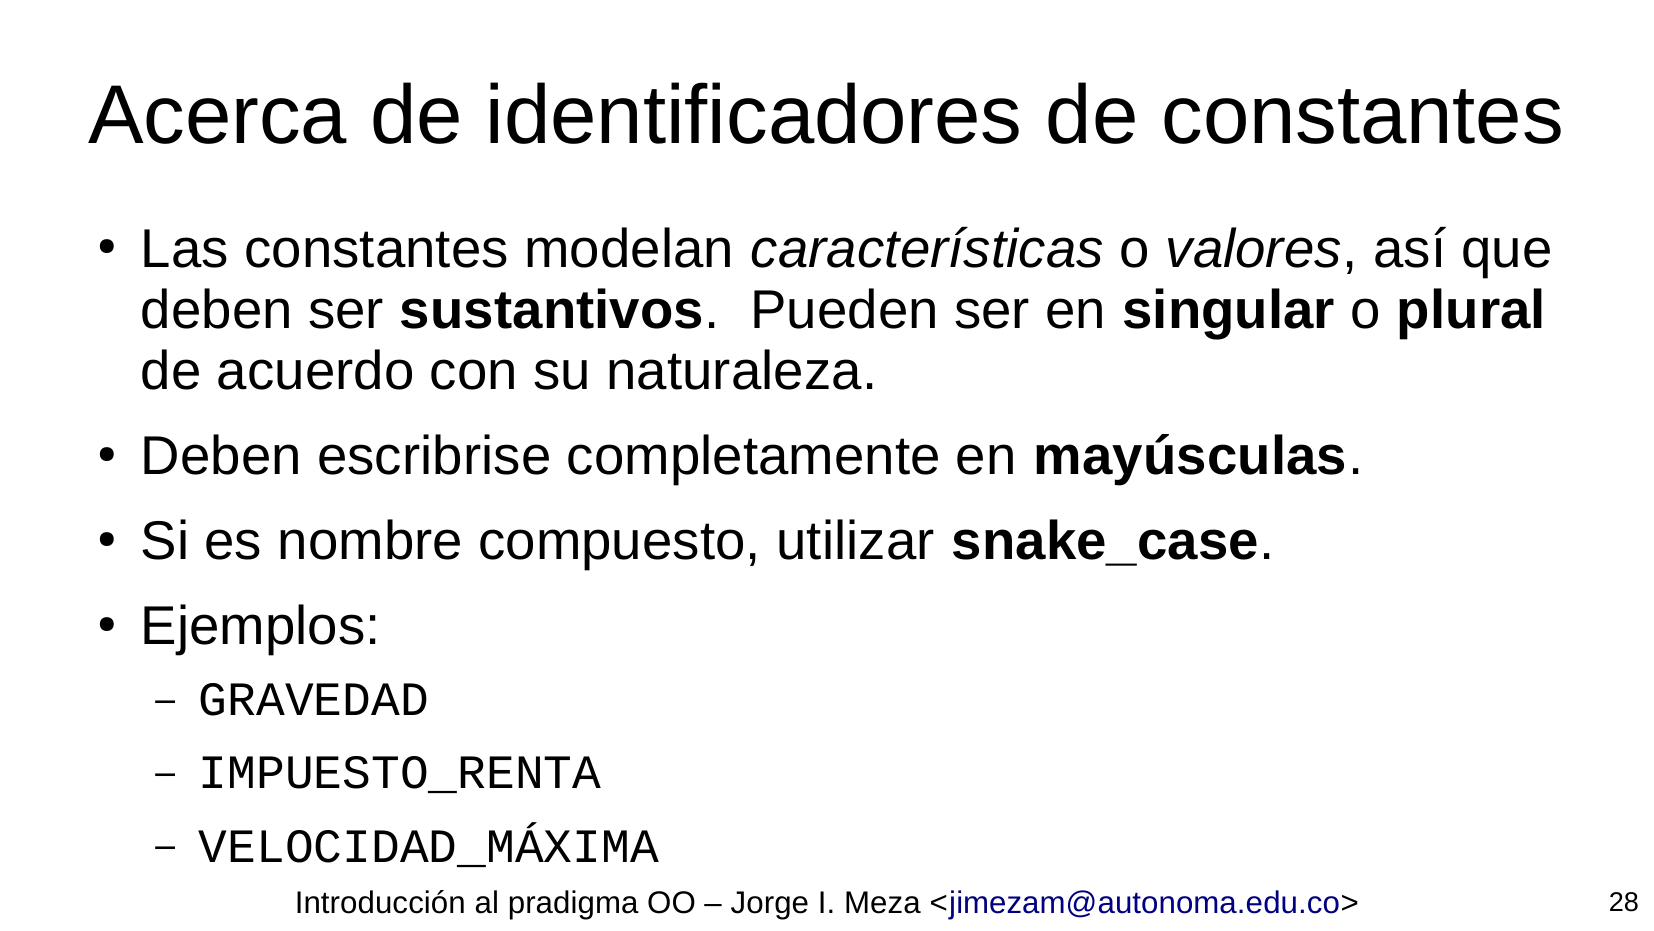

# Acerca de identificadores de constantes
Las constantes modelan características o valores, así que deben ser sustantivos. Pueden ser en singular o plural de acuerdo con su naturaleza.
Deben escribrise completamente en mayúsculas.
Si es nombre compuesto, utilizar snake_case.
Ejemplos:
GRAVEDAD
IMPUESTO_RENTA
VELOCIDAD_MÁXIMA